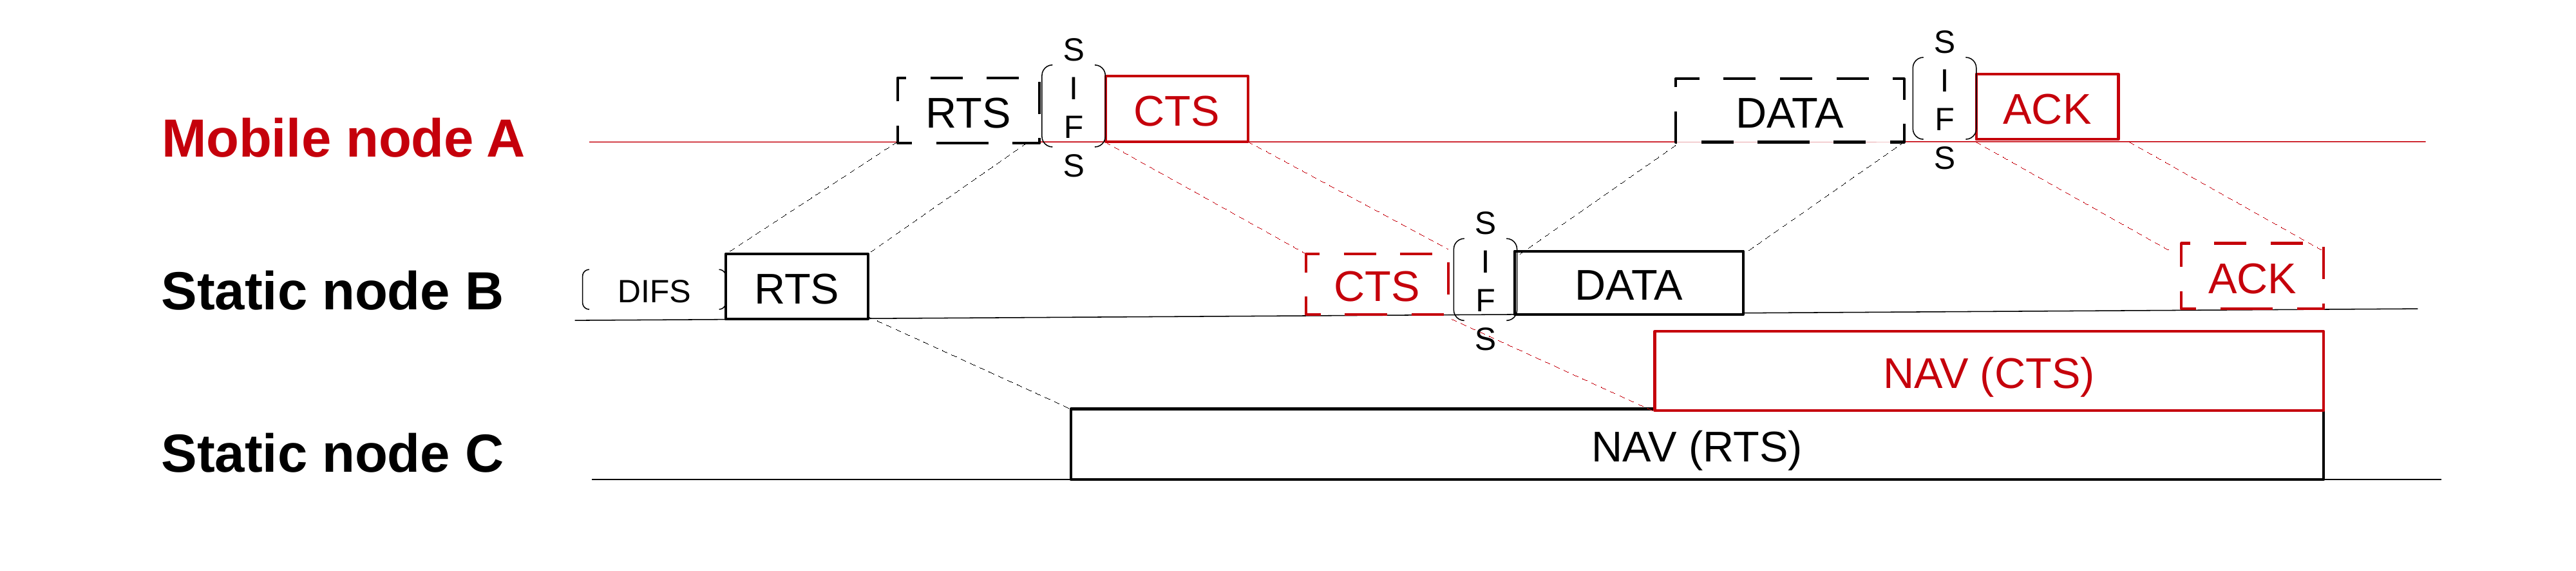

S
I
FS
S
I
FS
ACK
CTS
RTS
DATA
Mobile node A
S
I
FS
ACK
Static node B
DATA
CTS
RTS
DIFS
NAV (CTS)
NAV (RTS)
Static node C